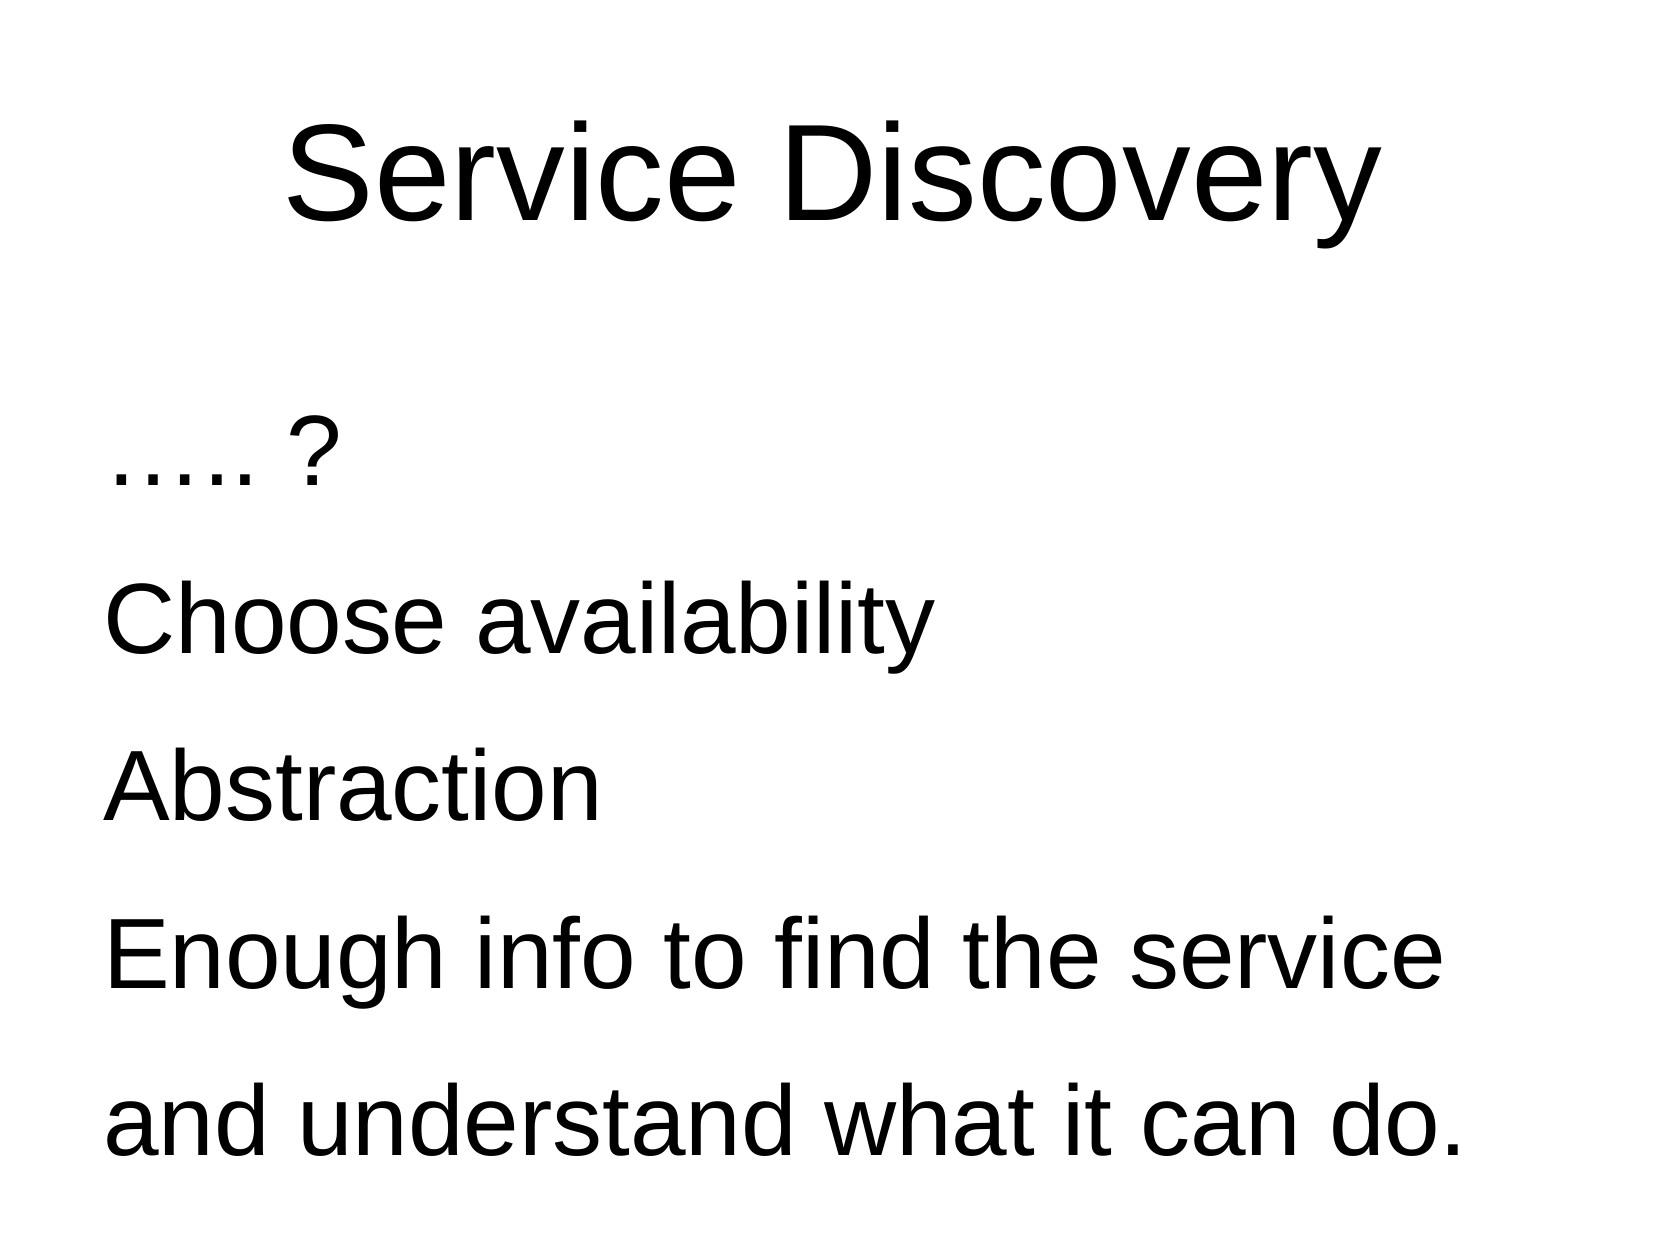

Service Discovery
….. ?
Choose availability
Abstraction
Enough info to find the service and understand what it can do.